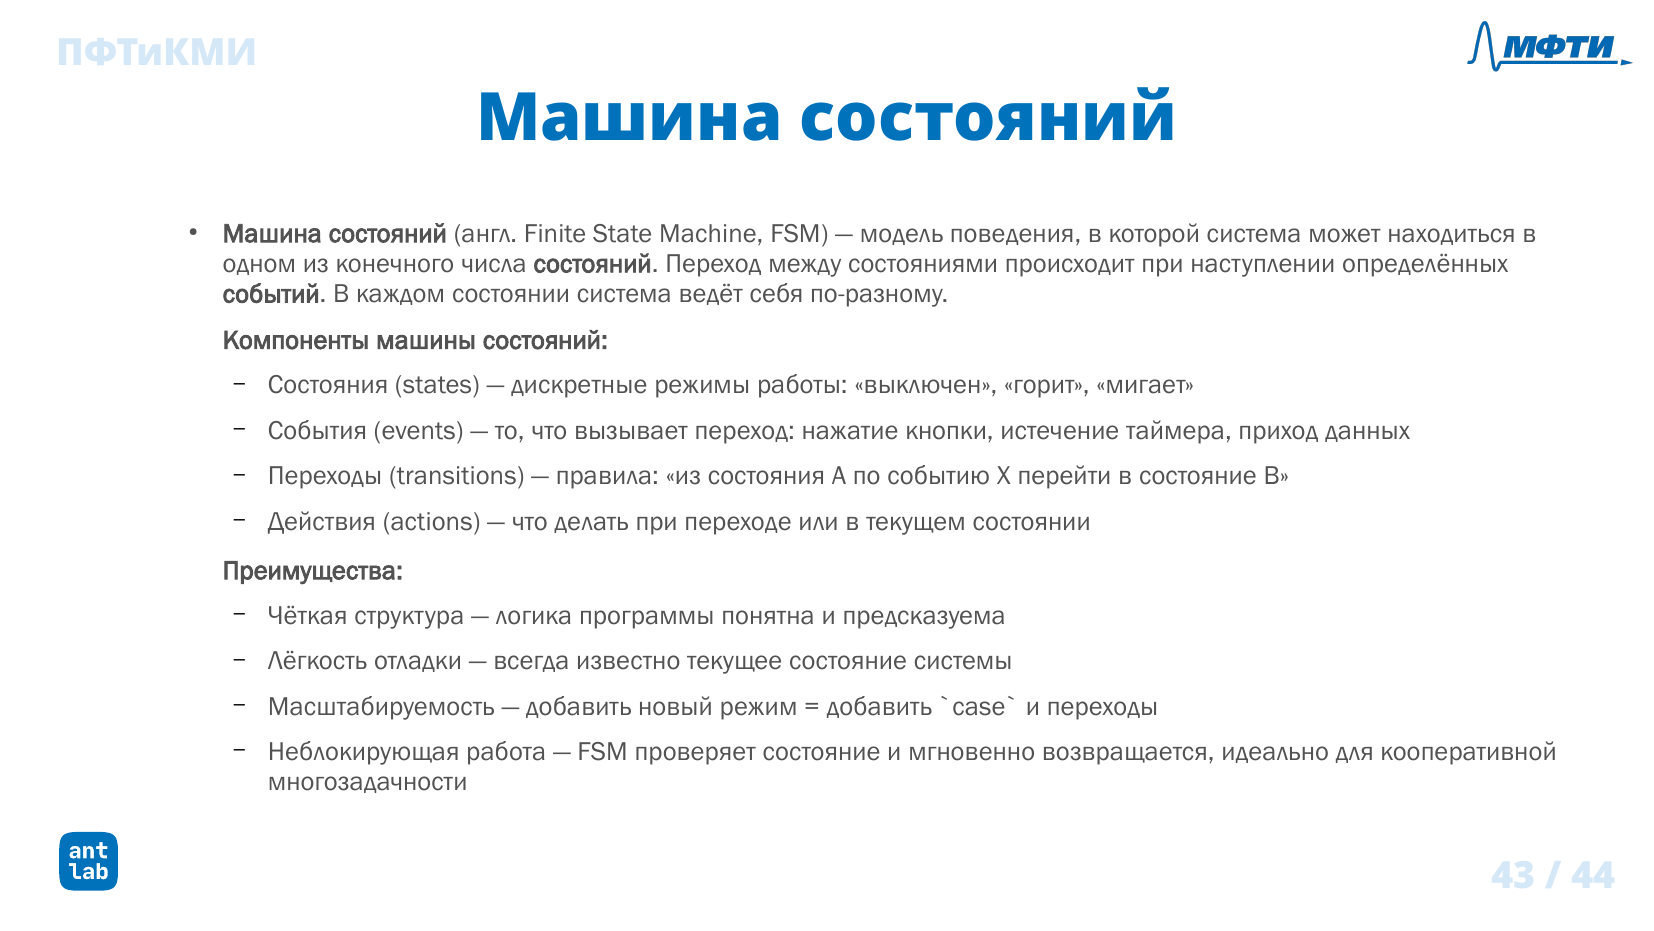

# Машина состояний
Машина состояний (англ. Finite State Machine, FSM) — модель поведения, в которой система может находиться в одном из конечного числа состояний. Переход между состояниями происходит при наступлении определённых событий. В каждом состоянии система ведёт себя по-разному.
Компоненты машины состояний:
Состояния (states) — дискретные режимы работы: «выключен», «горит», «мигает»
События (events) — то, что вызывает переход: нажатие кнопки, истечение таймера, приход данных
Переходы (transitions) — правила: «из состояния A по событию X перейти в состояние B»
Действия (actions) — что делать при переходе или в текущем состоянии
Преимущества:
Чёткая структура — логика программы понятна и предсказуема
Лёгкость отладки — всегда известно текущее состояние системы
Масштабируемость — добавить новый режим = добавить `case` и переходы
Неблокирующая работа — FSM проверяет состояние и мгновенно возвращается, идеально для кооперативной многозадачности